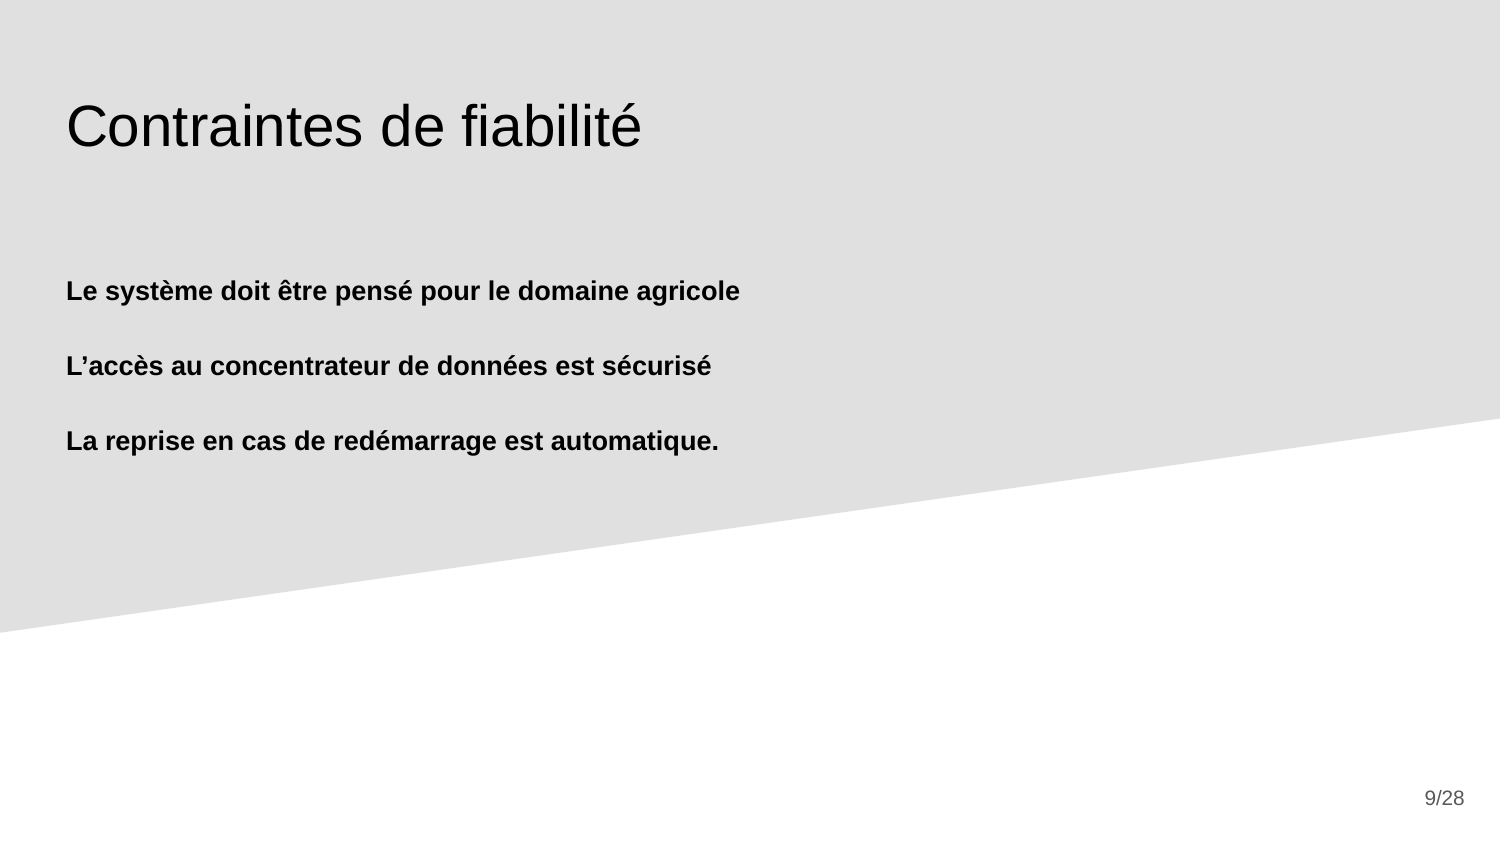

# Contraintes de fiabilité
Le système doit être pensé pour le domaine agricole
L’accès au concentrateur de données est sécurisé
La reprise en cas de redémarrage est automatique.